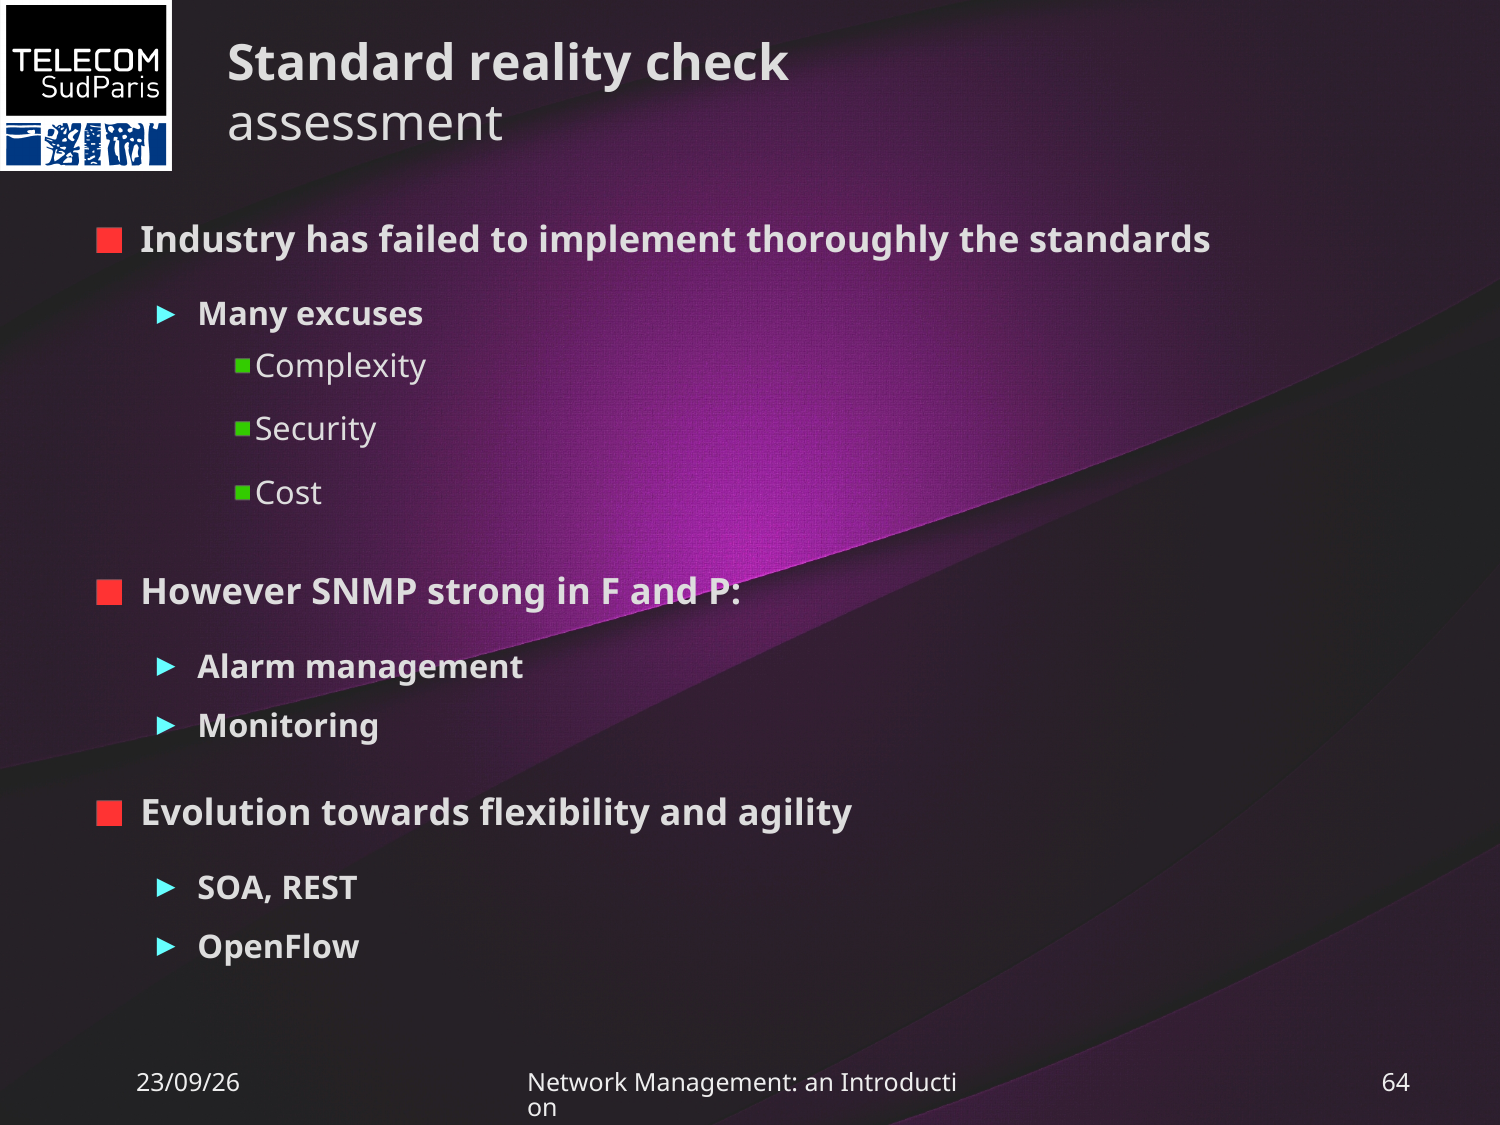

# Standard reality check assessment
Industry has failed to implement thoroughly the standards
Many excuses
Complexity
Security
Cost
However SNMP strong in F and P:
Alarm management
Monitoring
Evolution towards flexibility and agility
SOA, REST
OpenFlow
Network Management: an Introduction
64